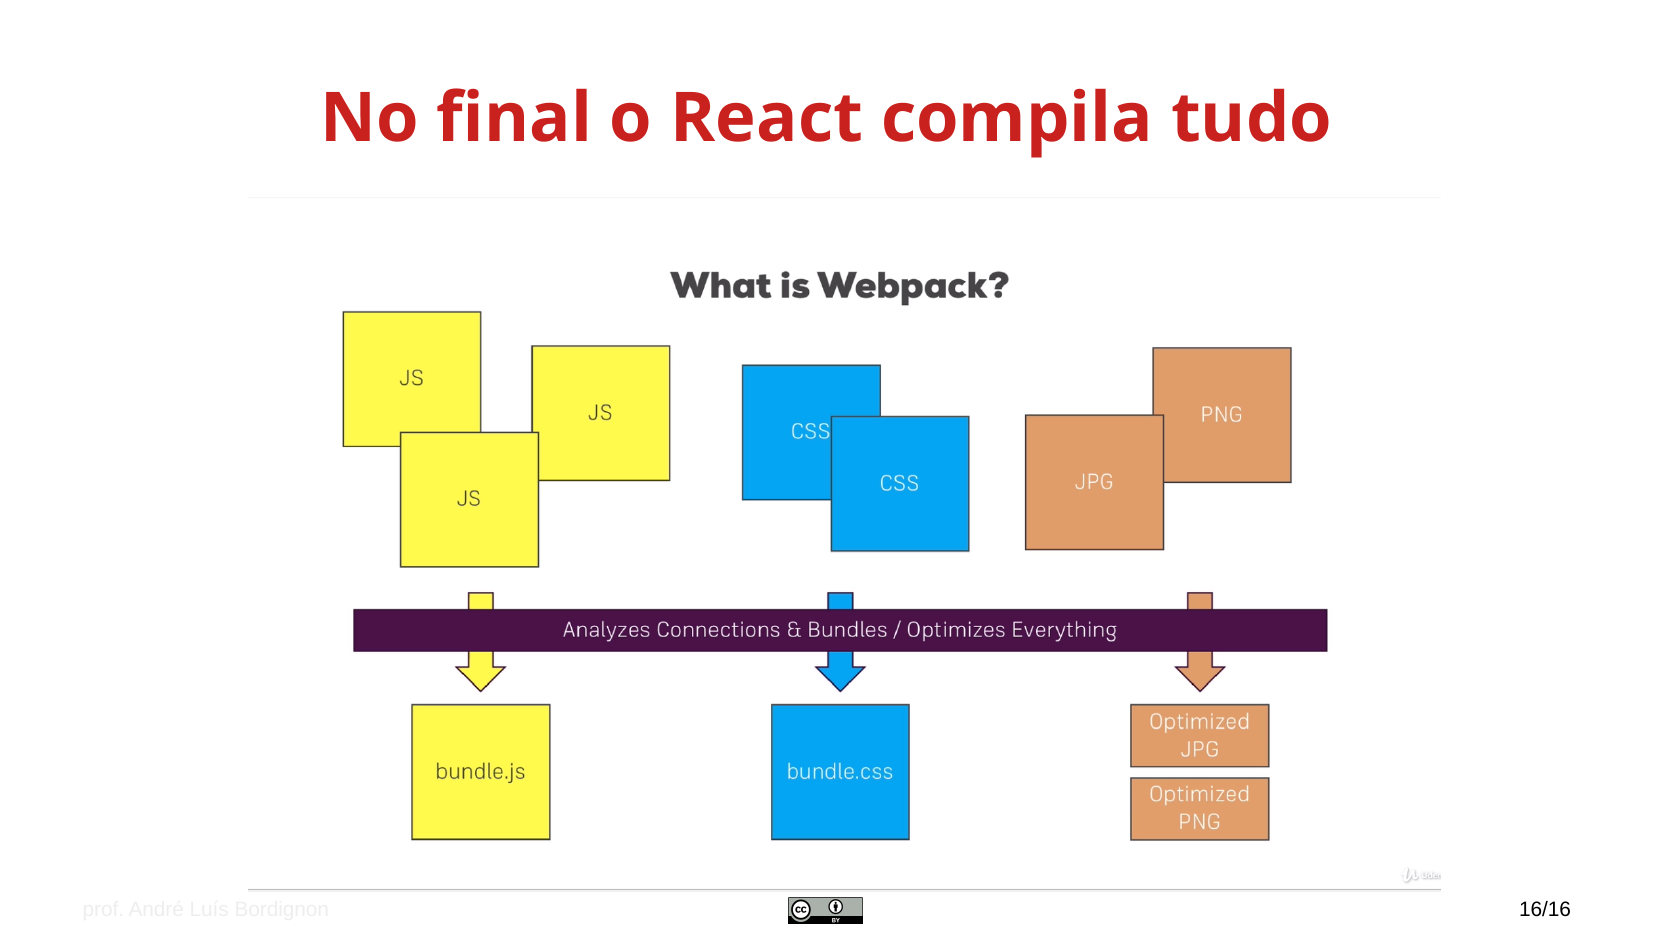

# No final o React compila tudo
Desenvolvimento de Sistemas Web
prof. André Luís Bordignon
16